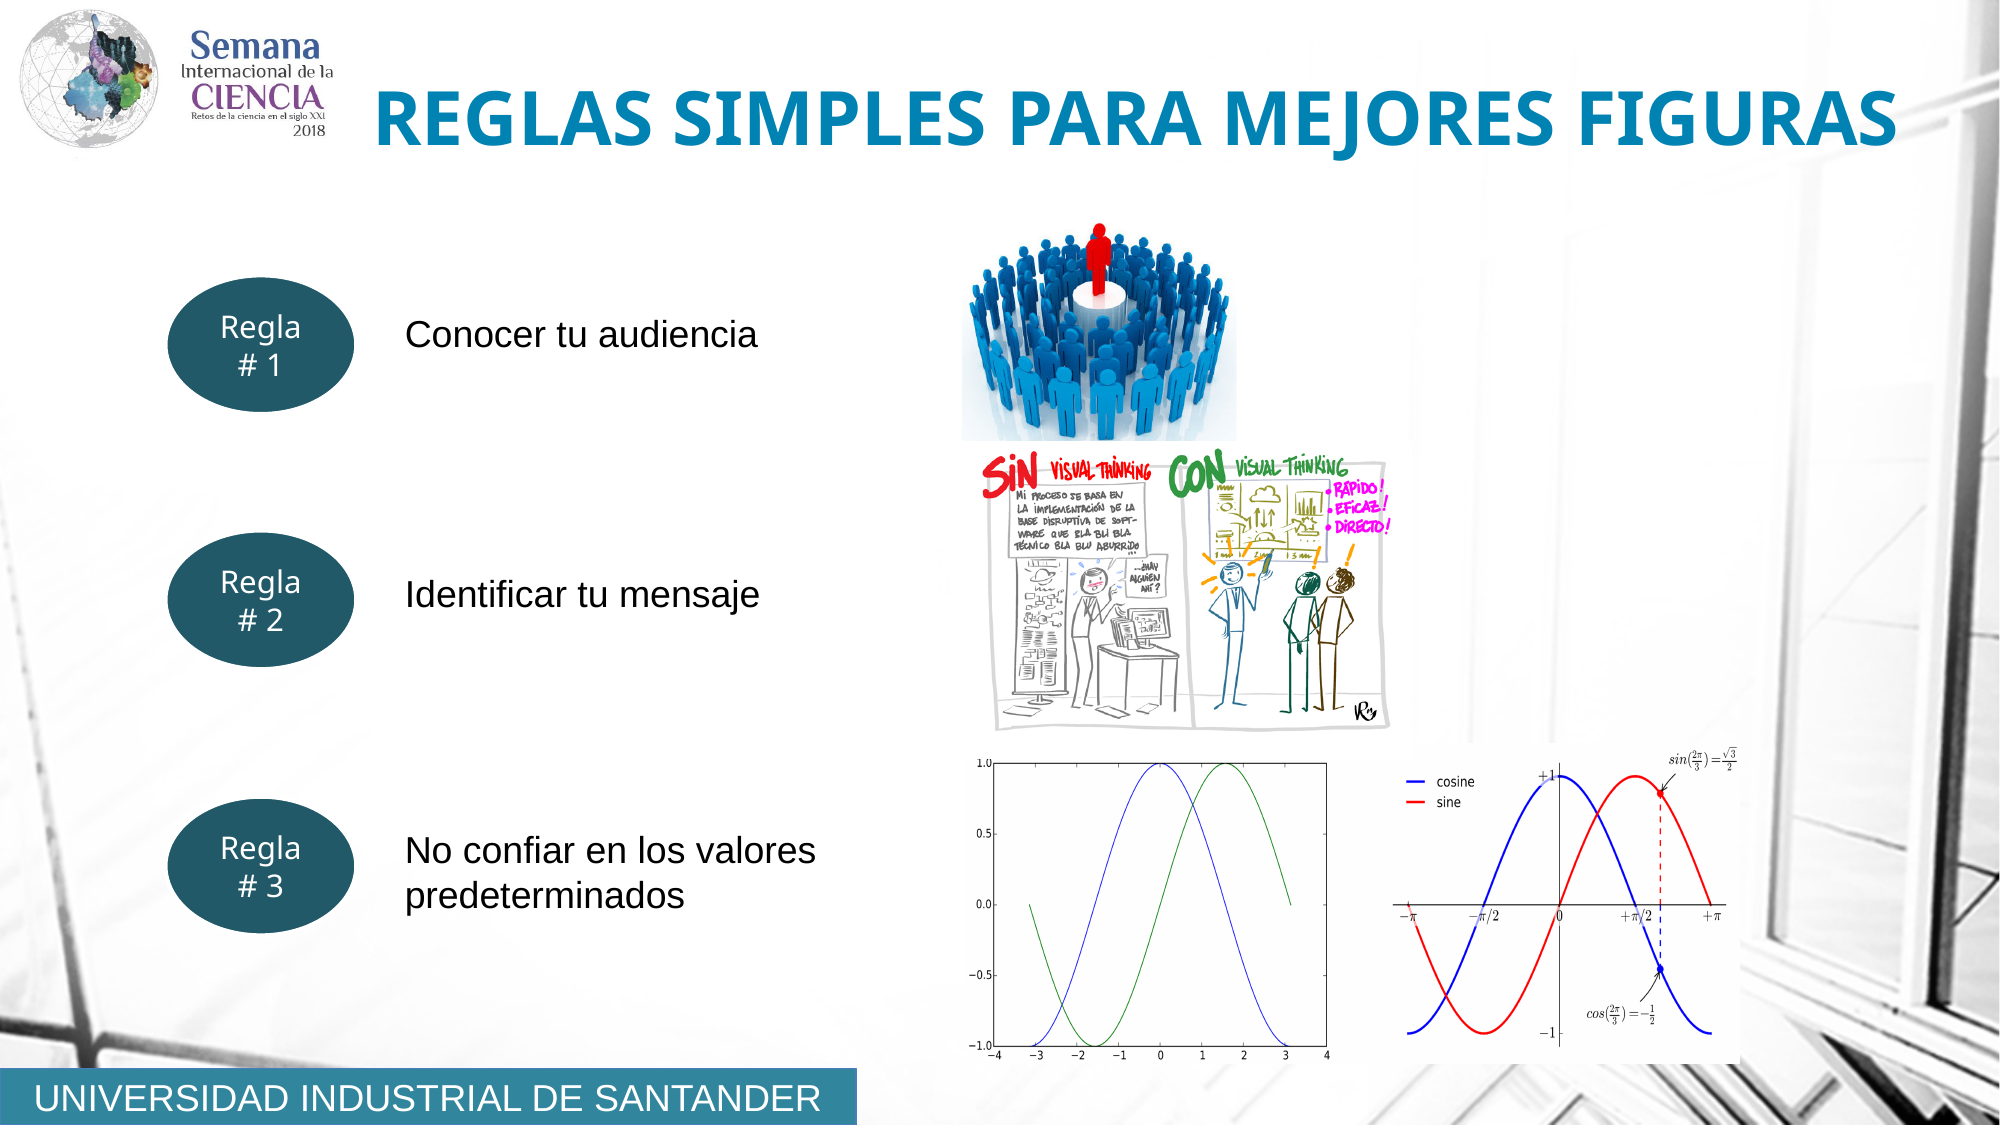

REGLAS SIMPLES PARA MEJORES FIGURAS
Regla # 1
Conocer tu audiencia
Regla # 2
Identificar tu mensaje
Regla # 3
No confiar en los valores predeterminados
UNIVERSIDAD INDUSTRIAL DE SANTANDER